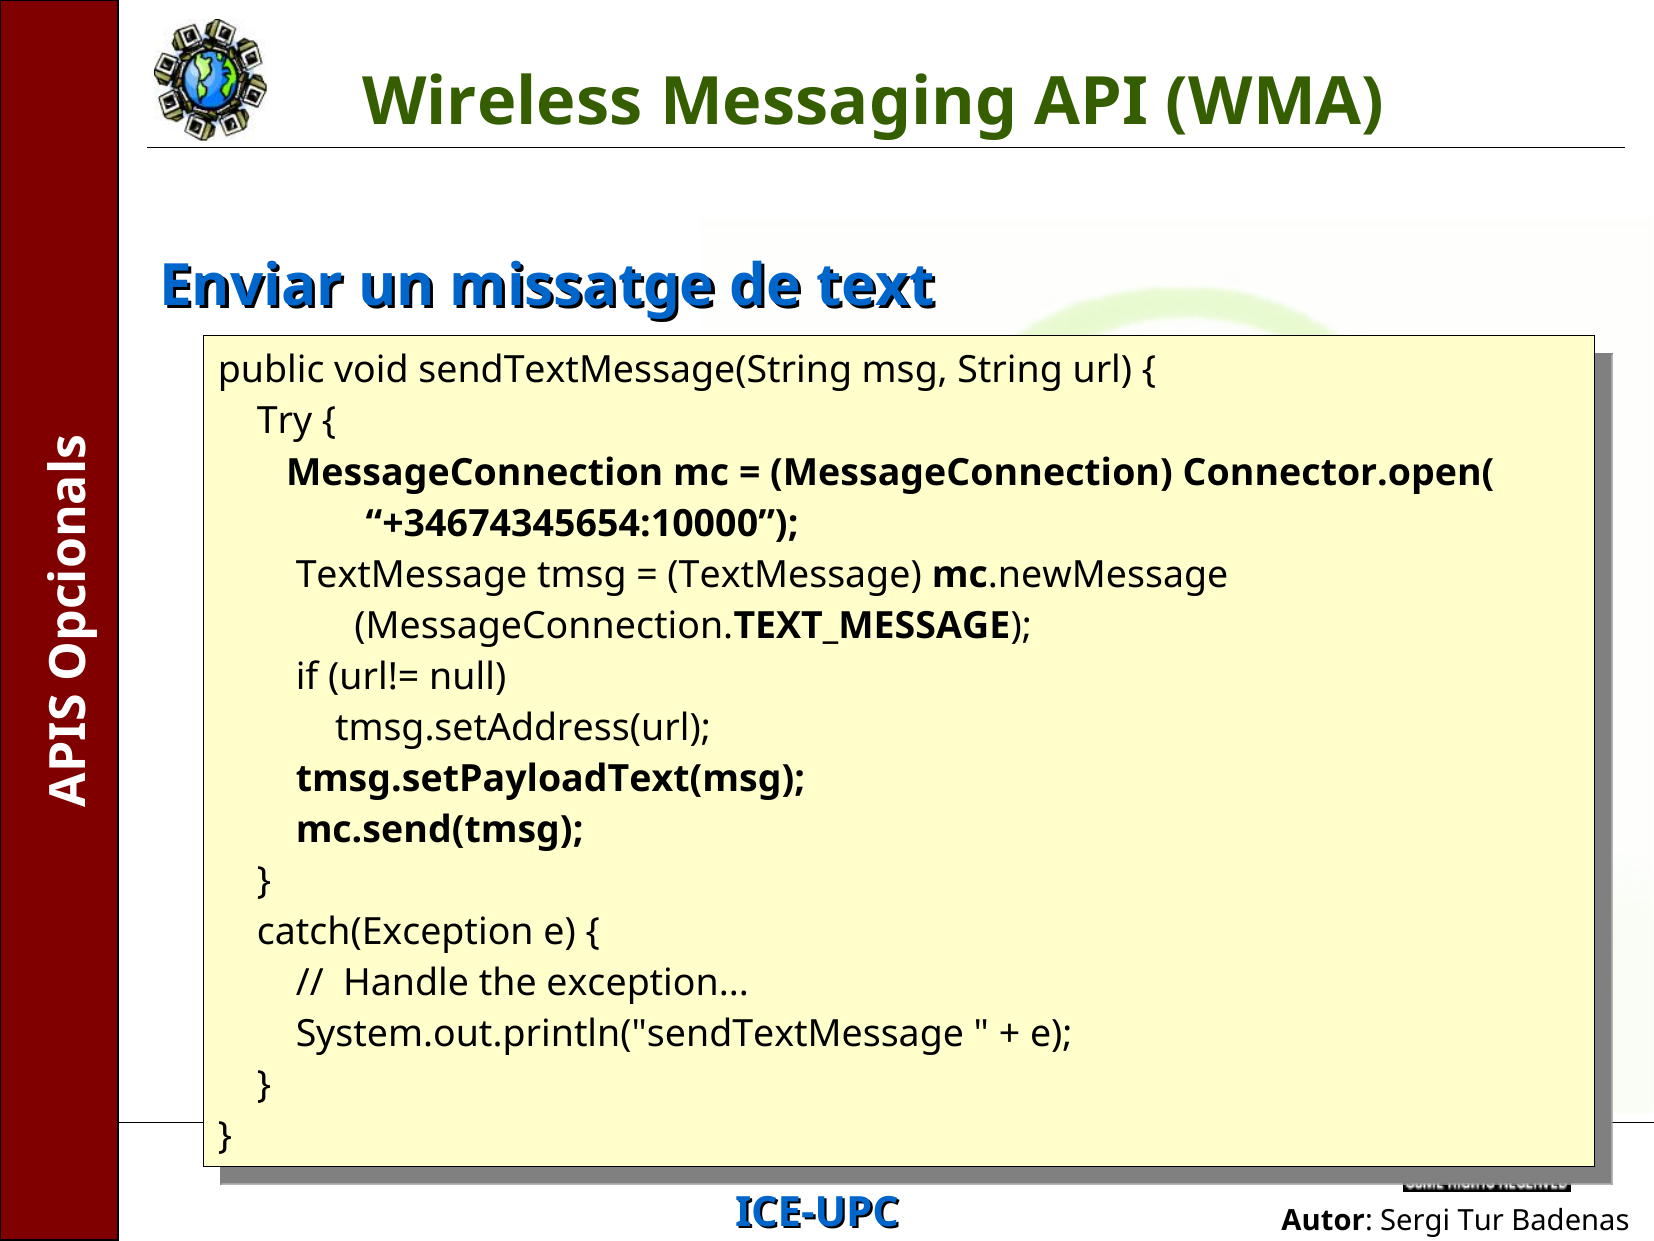

# Wireless Messaging API (WMA)
Enviar un missatge de text
public void sendTextMessage(String msg, String url) {
 Try {
 MessageConnection mc = (MessageConnection) Connector.open(
		“+34674345654:10000”);
 TextMessage tmsg = (TextMessage) mc.newMessage
 (MessageConnection.TEXT_MESSAGE);
 if (url!= null)
 tmsg.setAddress(url);
 tmsg.setPayloadText(msg);
 mc.send(tmsg);
 }
 catch(Exception e) {
 // Handle the exception...
 System.out.println("sendTextMessage " + e);
 }
}